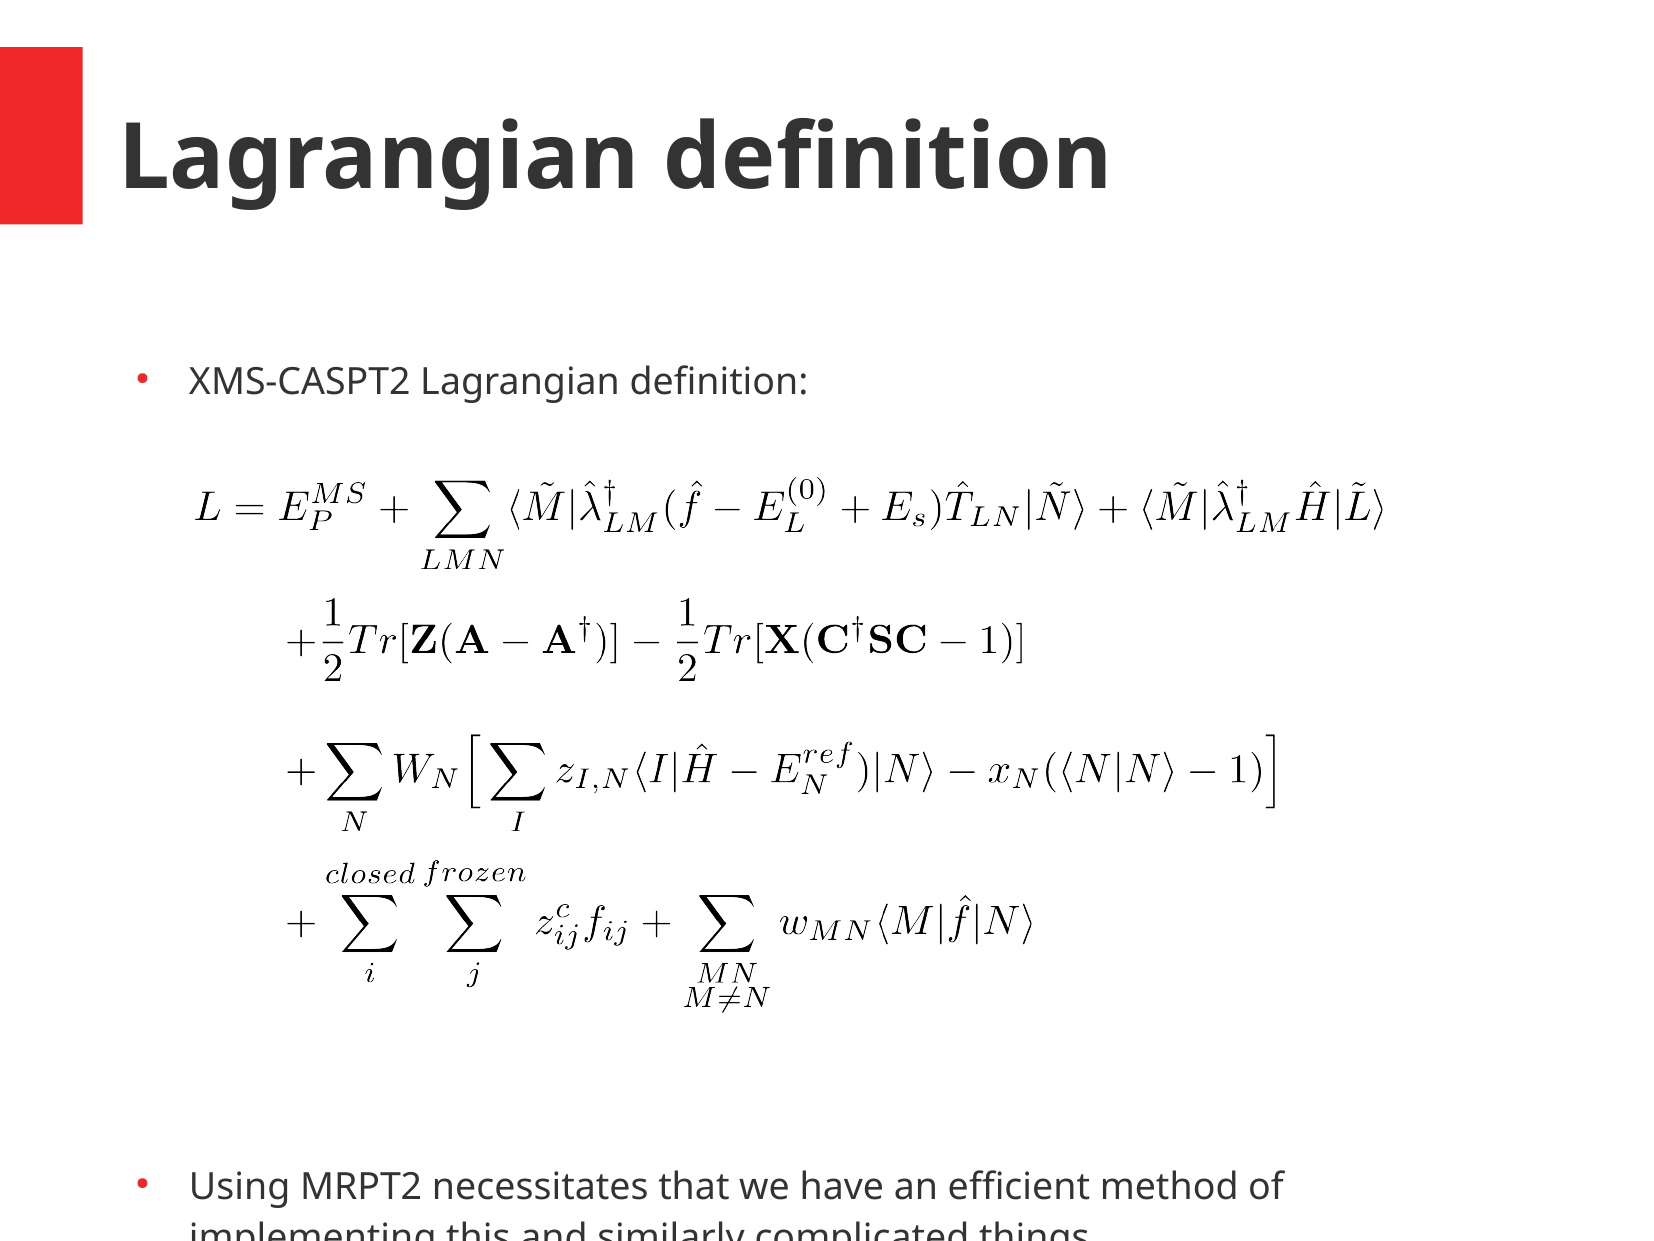

# Lagrangian definition
XMS-CASPT2 Lagrangian definition:
Using MRPT2 necessitates that we have an efficient method of implementing this and similarly complicated things.